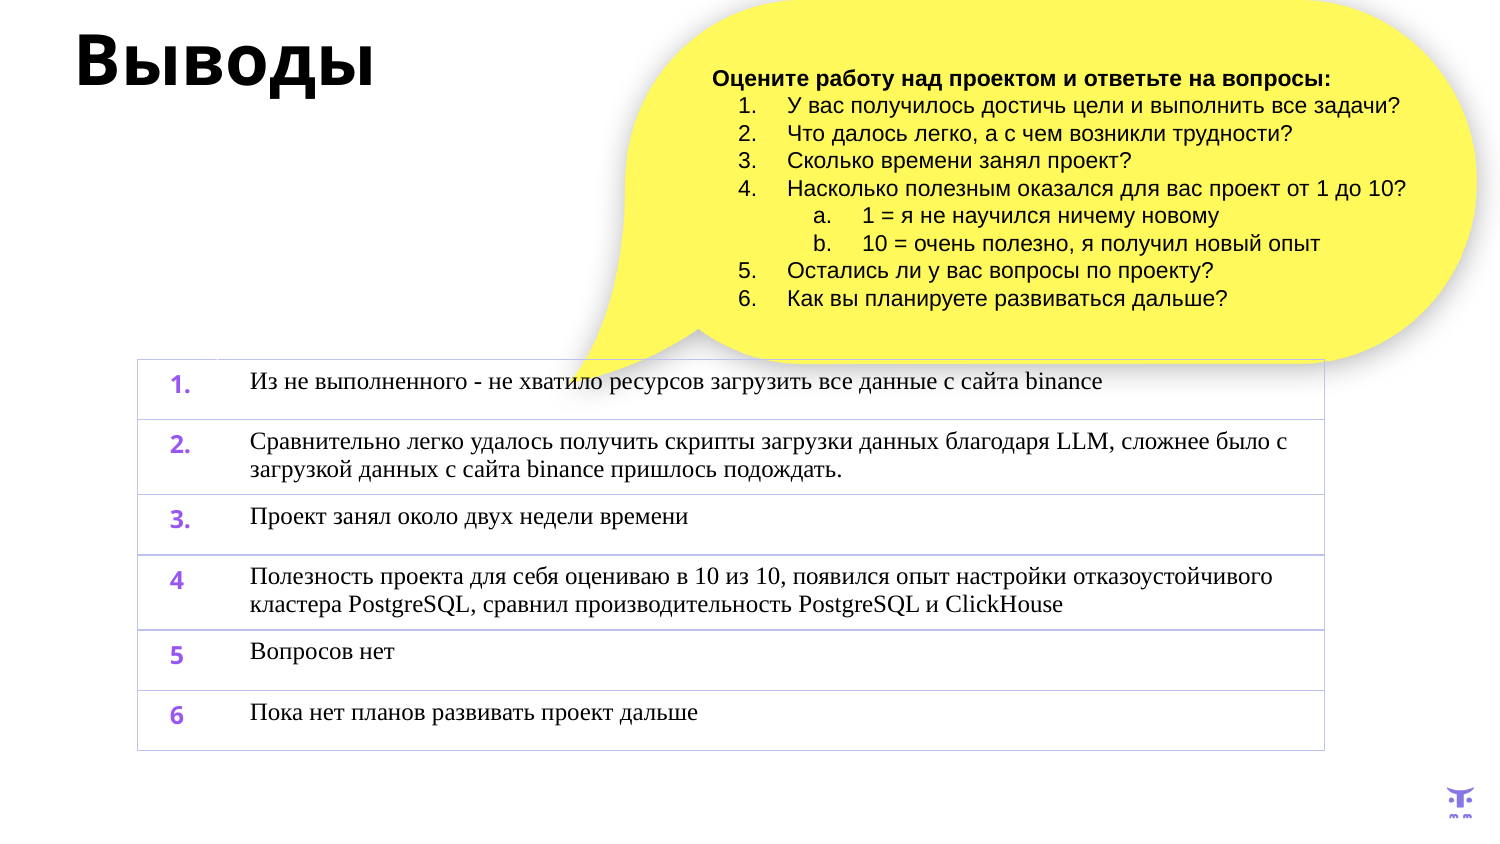

# Выводы
Оцените работу над проектом и ответьте на вопросы:
У вас получилось достичь цели и выполнить все задачи?
Что далось легко, а с чем возникли трудности?
Сколько времени занял проект?
Насколько полезным оказался для вас проект от 1 до 10?
1 = я не научился ничему новому
10 = очень полезно, я получил новый опыт
Остались ли у вас вопросы по проекту?
Как вы планируете развиваться дальше?
| 1. | Из не выполненного - не хватило ресурсов загрузить все данные с сайта binance |
| --- | --- |
| 2. | Сравнительно легко удалось получить скрипты загрузки данных благодаря LLM, сложнее было с загрузкой данных с сайта binance пришлось подождать. |
| 3. | Проект занял около двух недели времени |
| 4 | Полезность проекта для себя оцениваю в 10 из 10, появился опыт настройки отказоустойчивого кластера PostgreSQL, сравнил производительность PostgreSQL и ClickHouse |
| 5 | Вопросов нет |
| 6 | Пока нет планов развивать проект дальше |